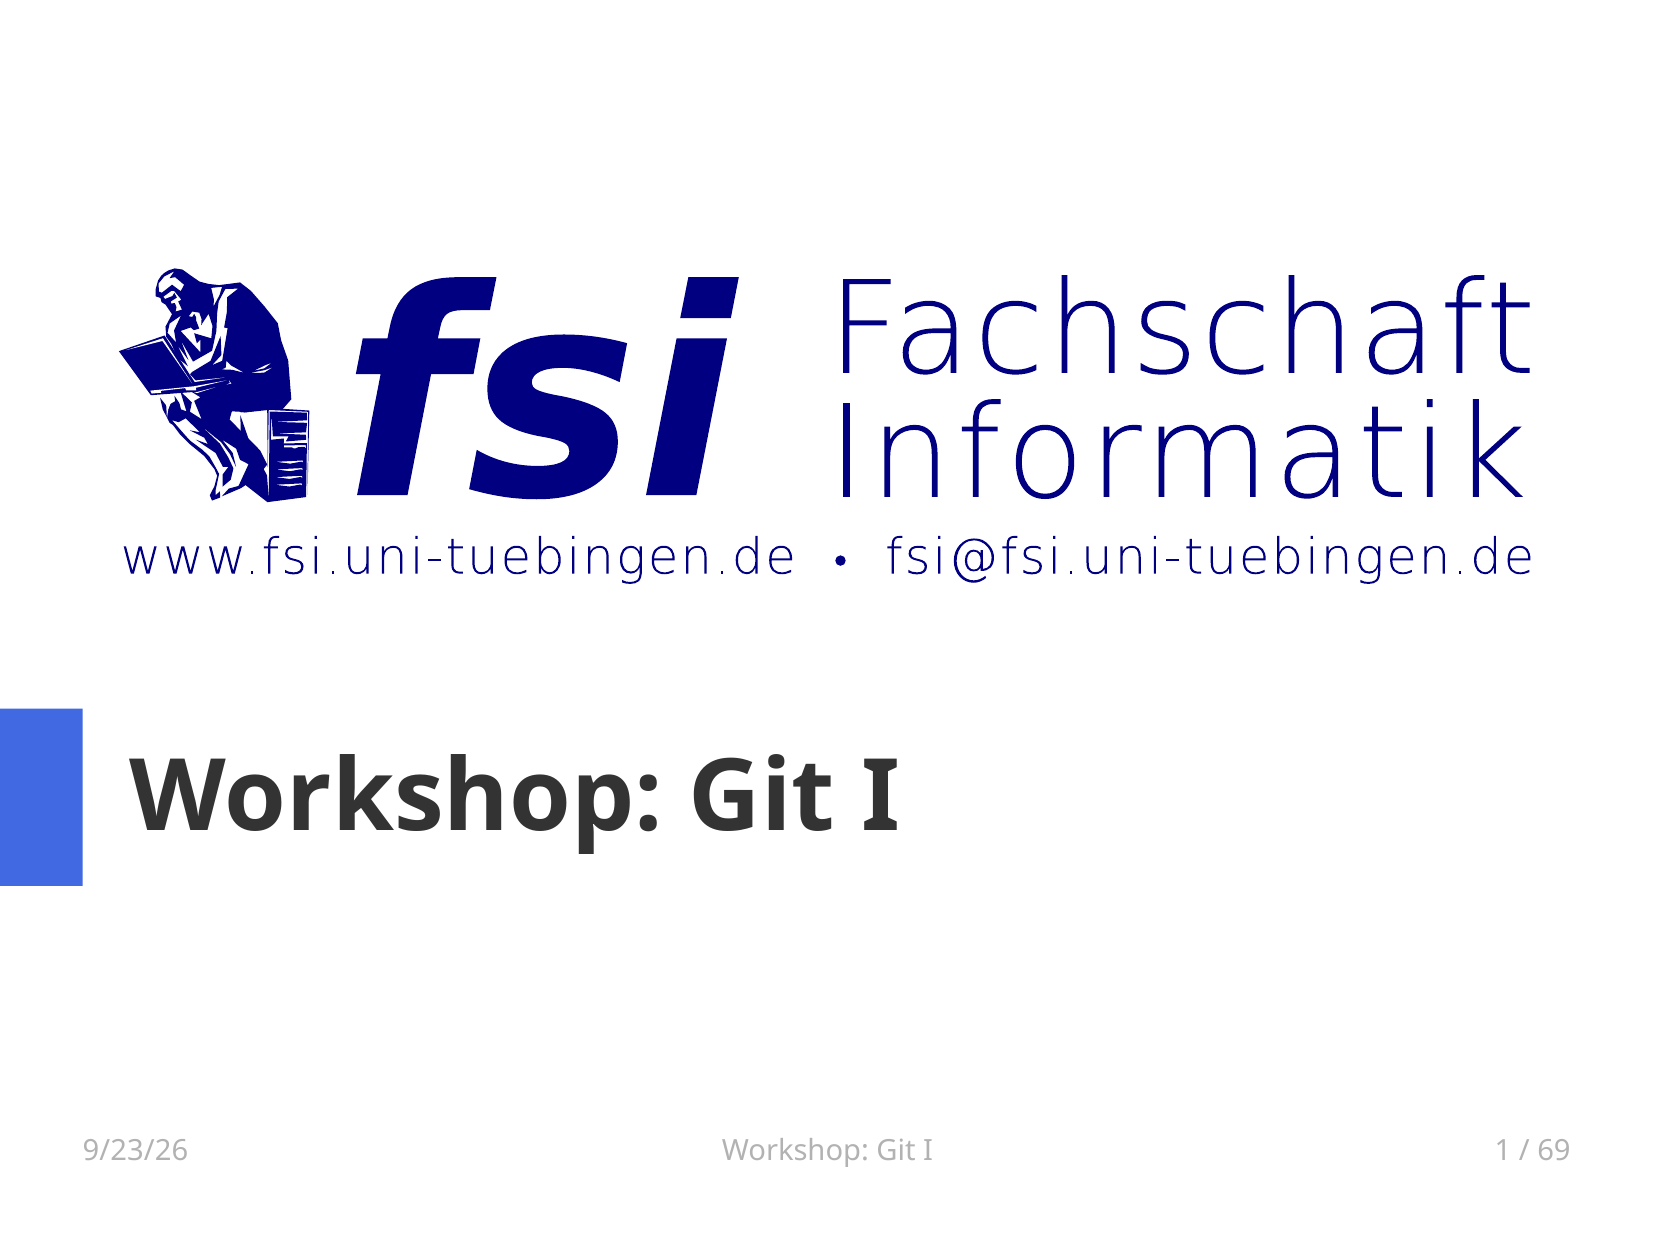

# Workshop: Git I
Workshop: Git I
1